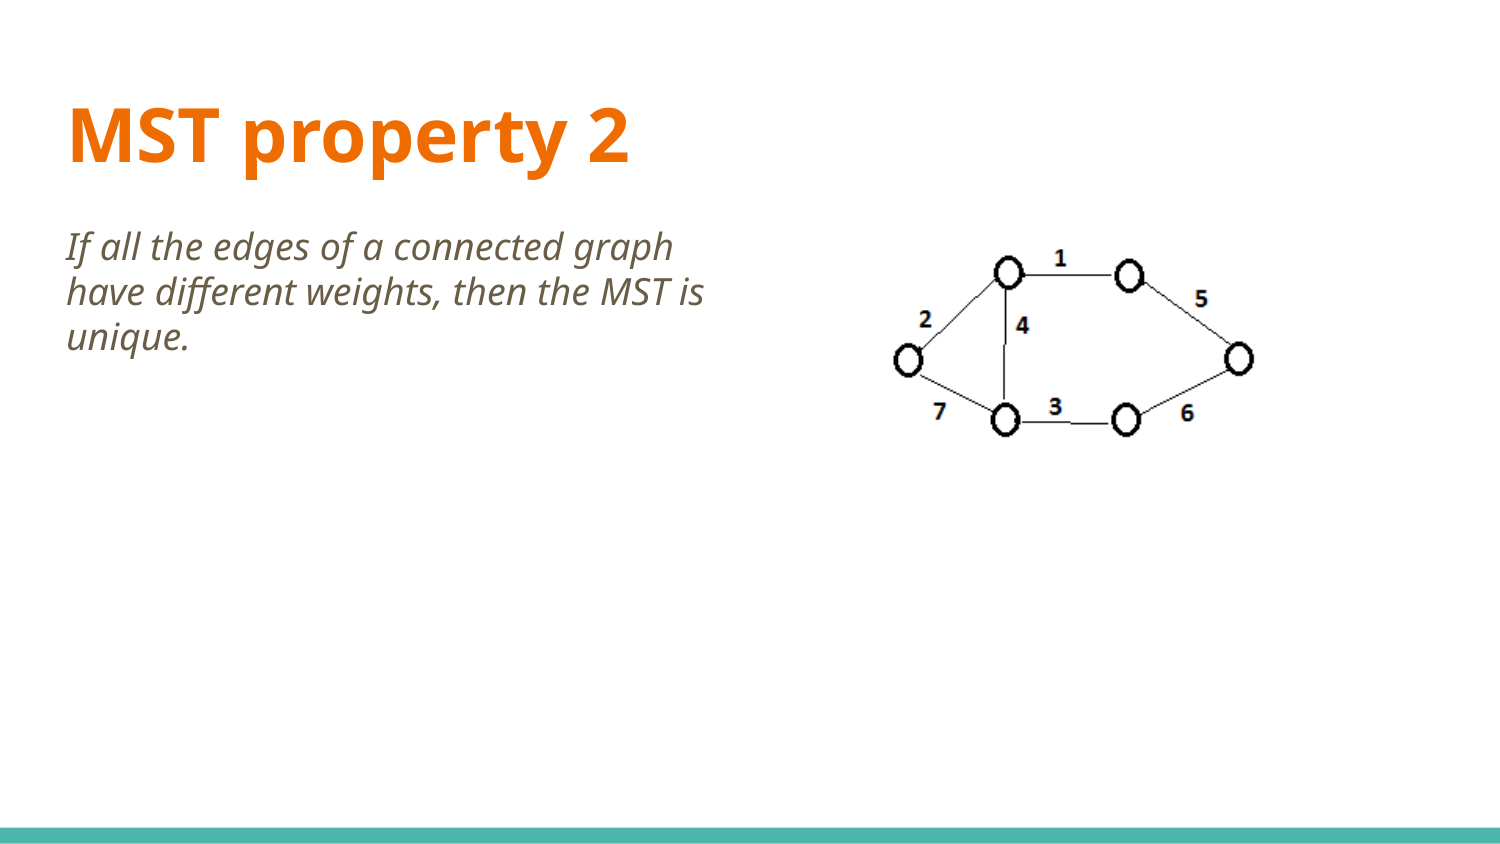

# MST property 2
If all the edges of a connected graph have different weights, then the MST is unique.